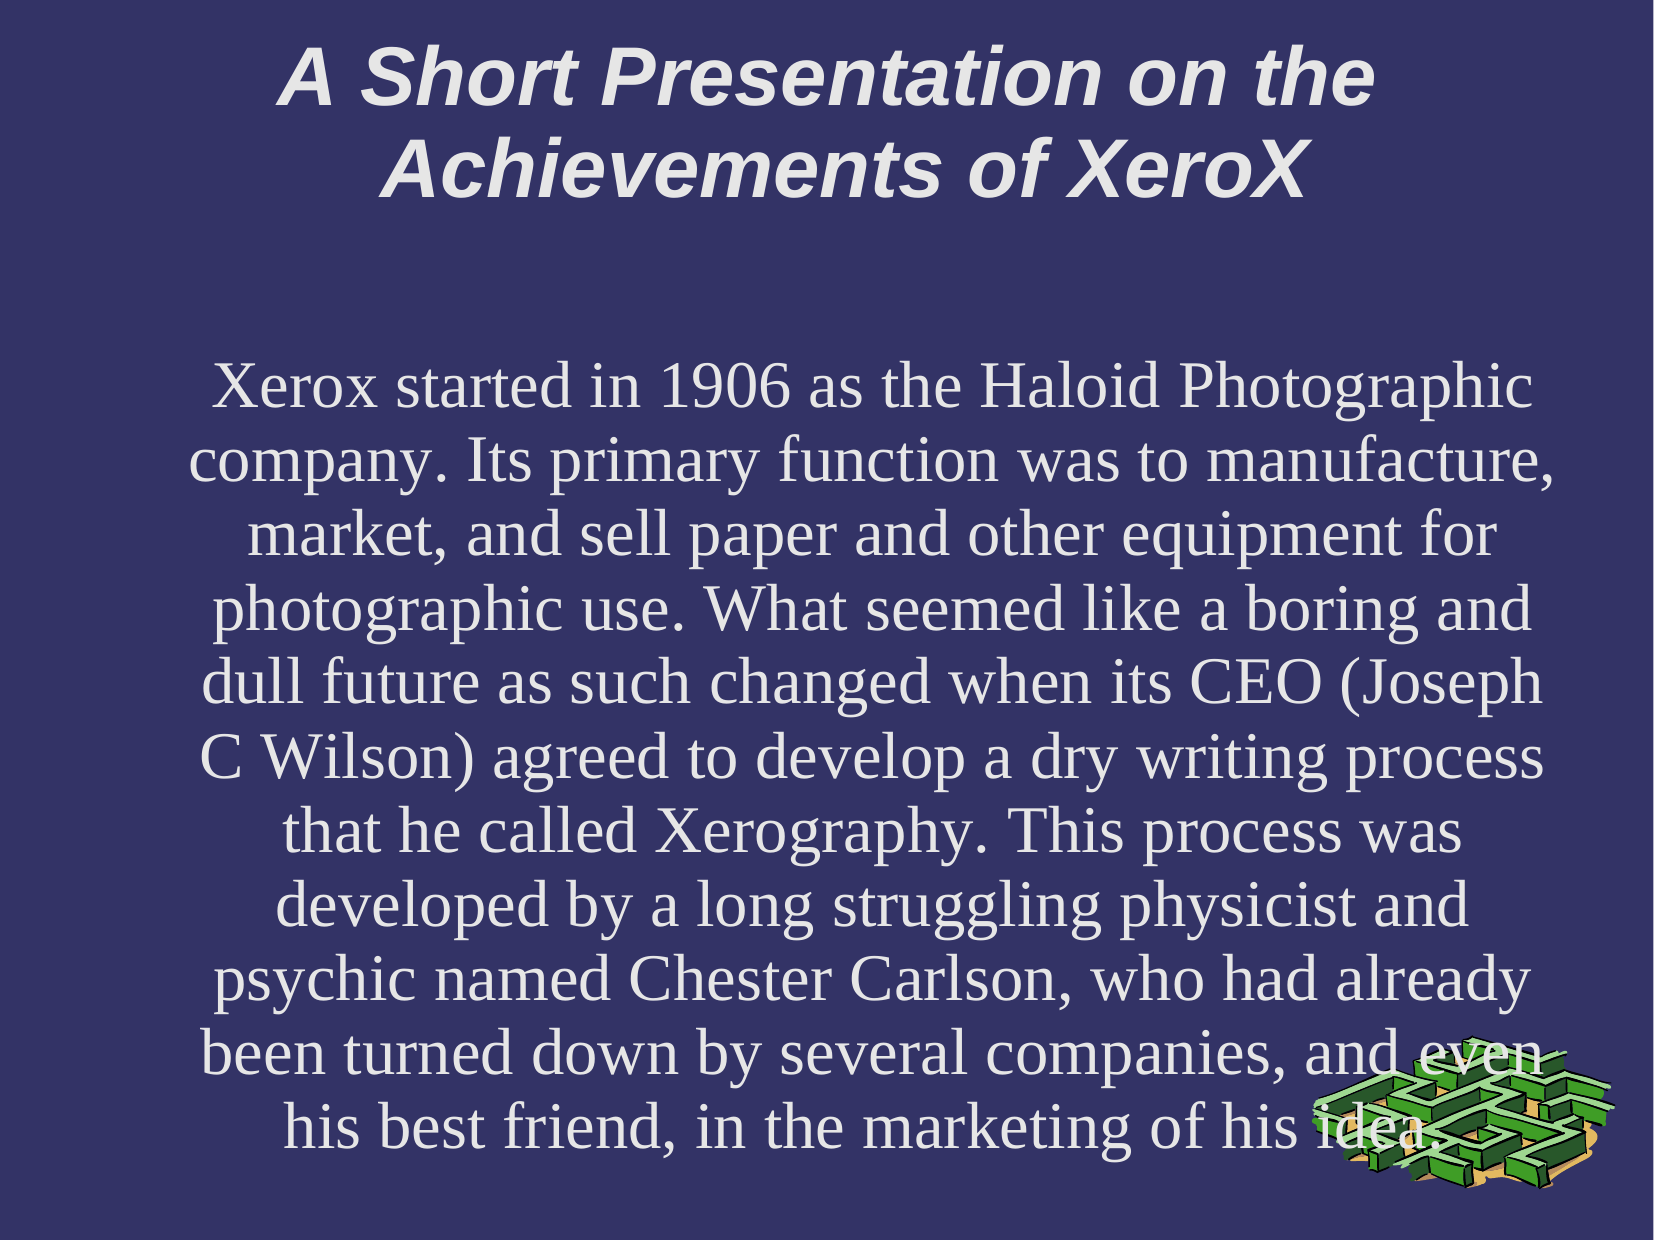

# A Short Presentation on the Achievements of XeroX
Xerox started in 1906 as the Haloid Photographic company. Its primary function was to manufacture, market, and sell paper and other equipment for photographic use. What seemed like a boring and dull future as such changed when its CEO (Joseph C Wilson) agreed to develop a dry writing process that he called Xerography. This process was developed by a long struggling physicist and psychic named Chester Carlson, who had already been turned down by several companies, and even his best friend, in the marketing of his idea.